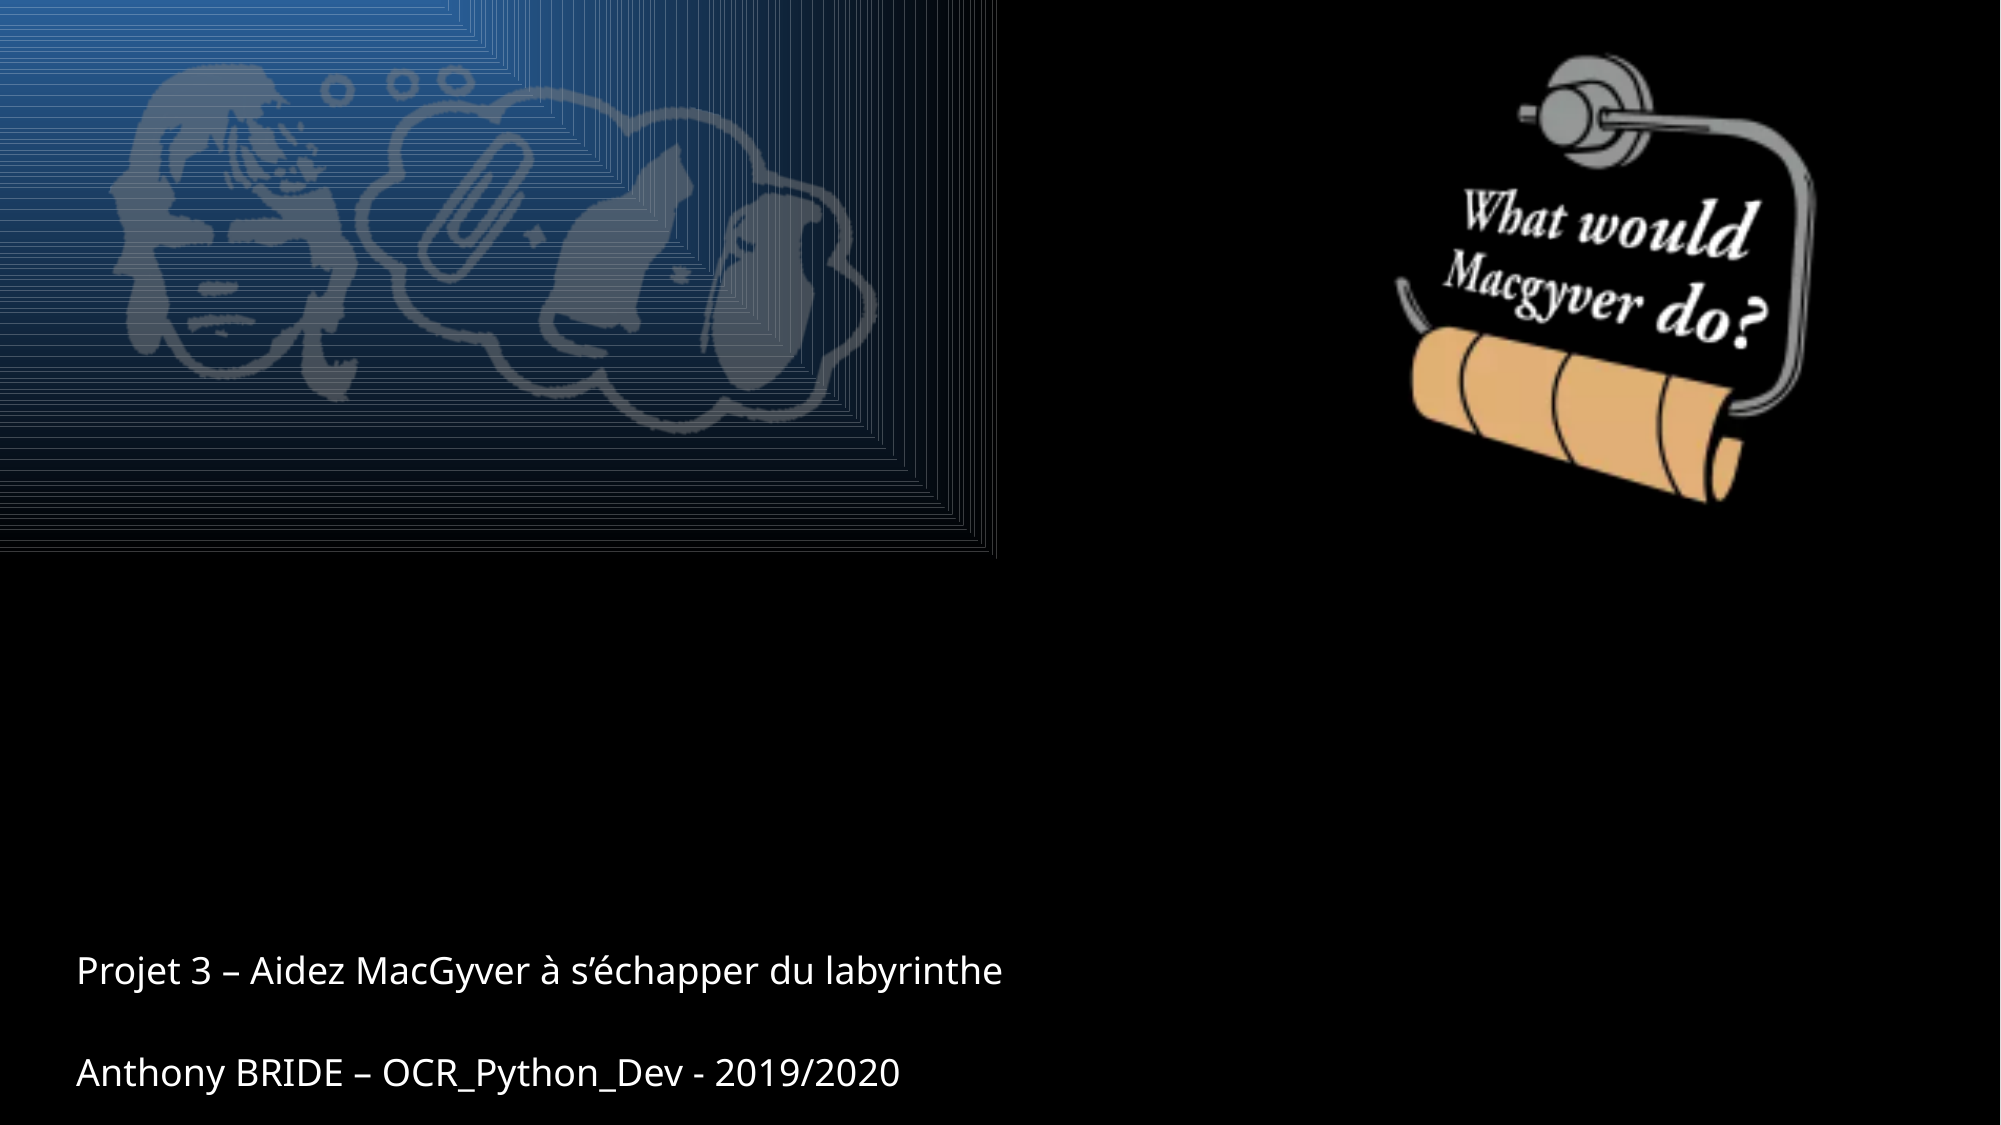

# Projet 3 – Aidez MacGyver à s’échapper du labyrinthe Anthony BRIDE – OCR_Python_Dev - 2019/2020